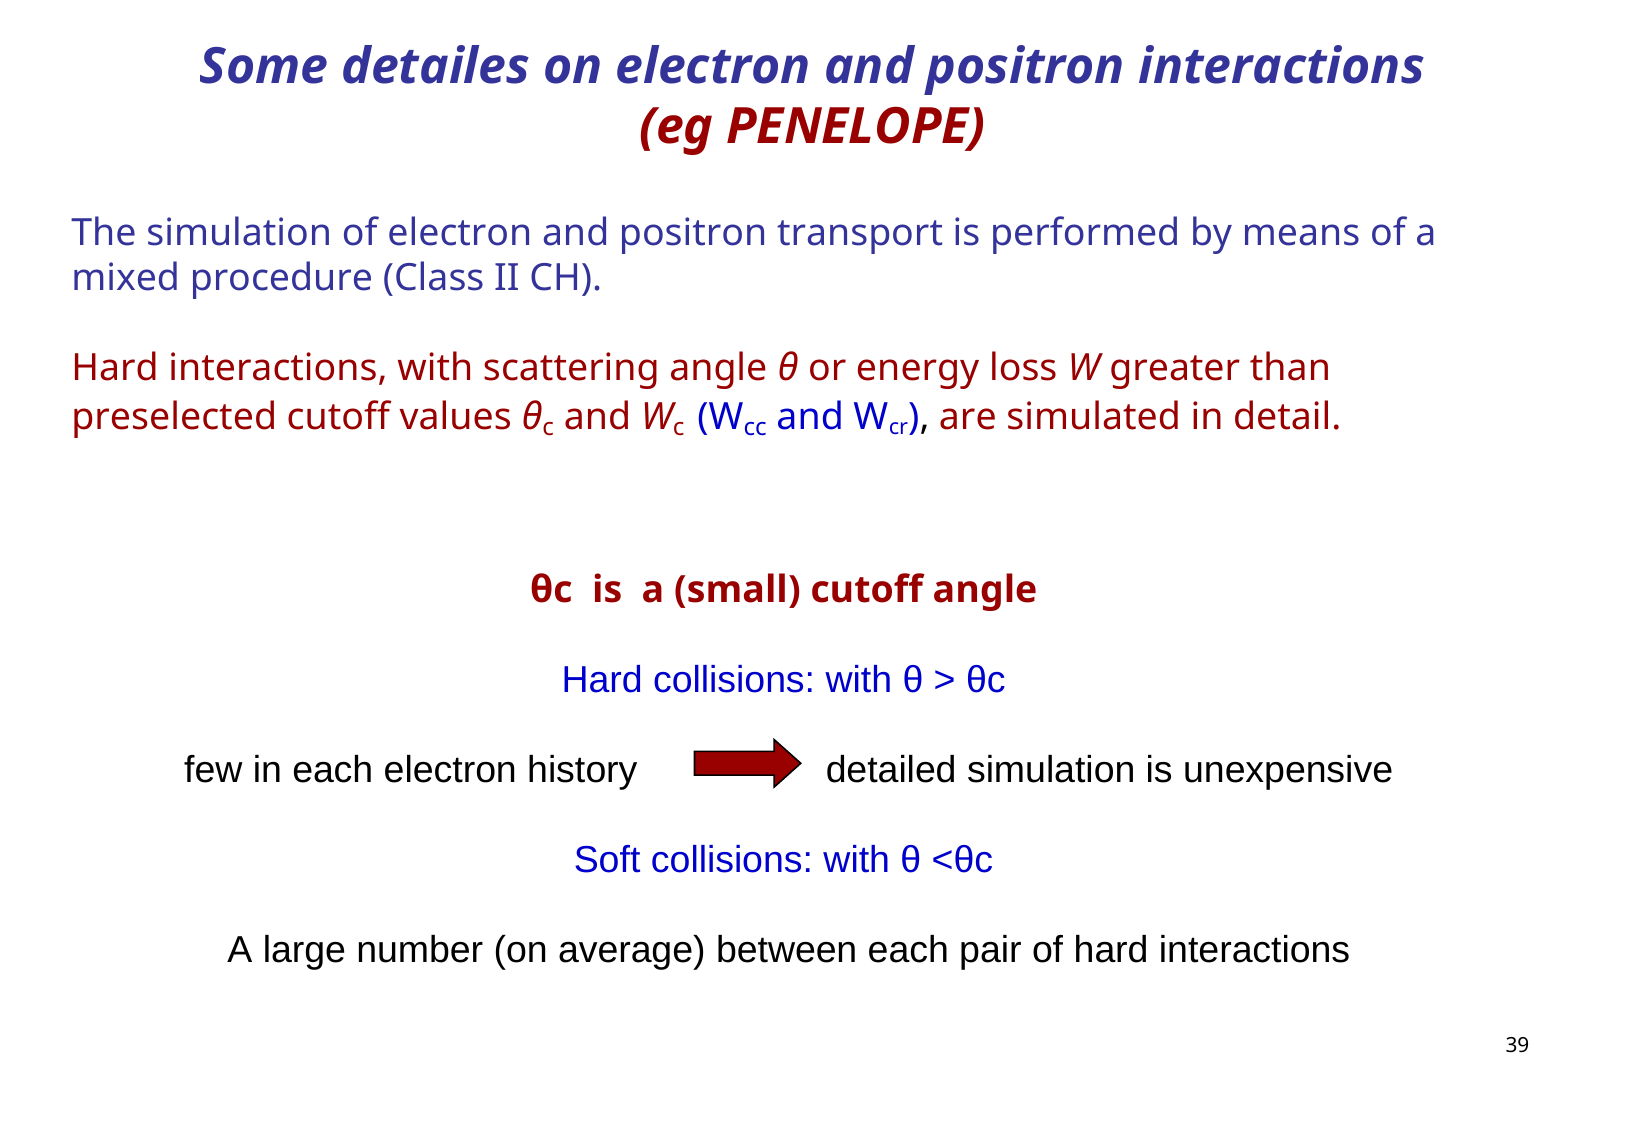

Some detailes on electron and positron interactions
(eg PENELOPE)
The simulation of electron and positron transport is performed by means of a mixed procedure (Class II CH).
Hard interactions, with scattering angle θ or energy loss W greater than preselected cutoff values θc and Wc (Wcc and Wcr), are simulated in detail.
θc is a (small) cutoff angle
Hard collisions: with θ > θc
few in each electron history detailed simulation is unexpensive
Soft collisions: with θ <θc
A large number (on average) between each pair of hard interactions
39